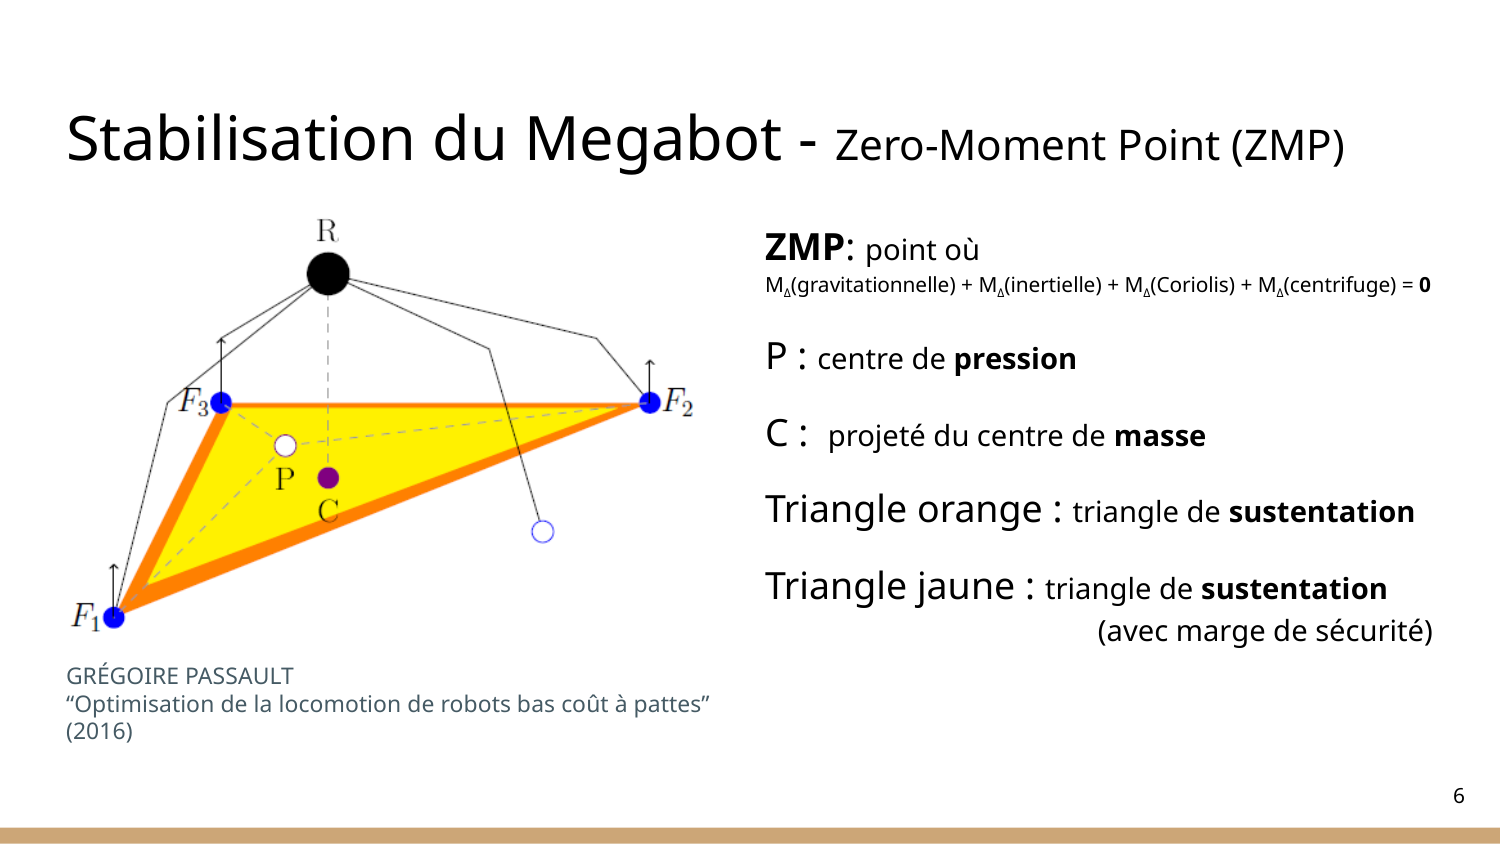

# Stabilisation du Megabot - Zero-Moment Point (ZMP)
ZMP: point où MΔ(gravitationnelle) + MΔ(inertielle) + MΔ(Coriolis) + MΔ(centrifuge) = 0
P : centre de pression
C : projeté du centre de masse
Triangle orange : triangle de sustentation
Triangle jaune : triangle de sustentation _____________________(avec marge de sécurité)
GRÉGOIRE PASSAULT “Optimisation de la locomotion de robots bas coût à pattes” (2016)